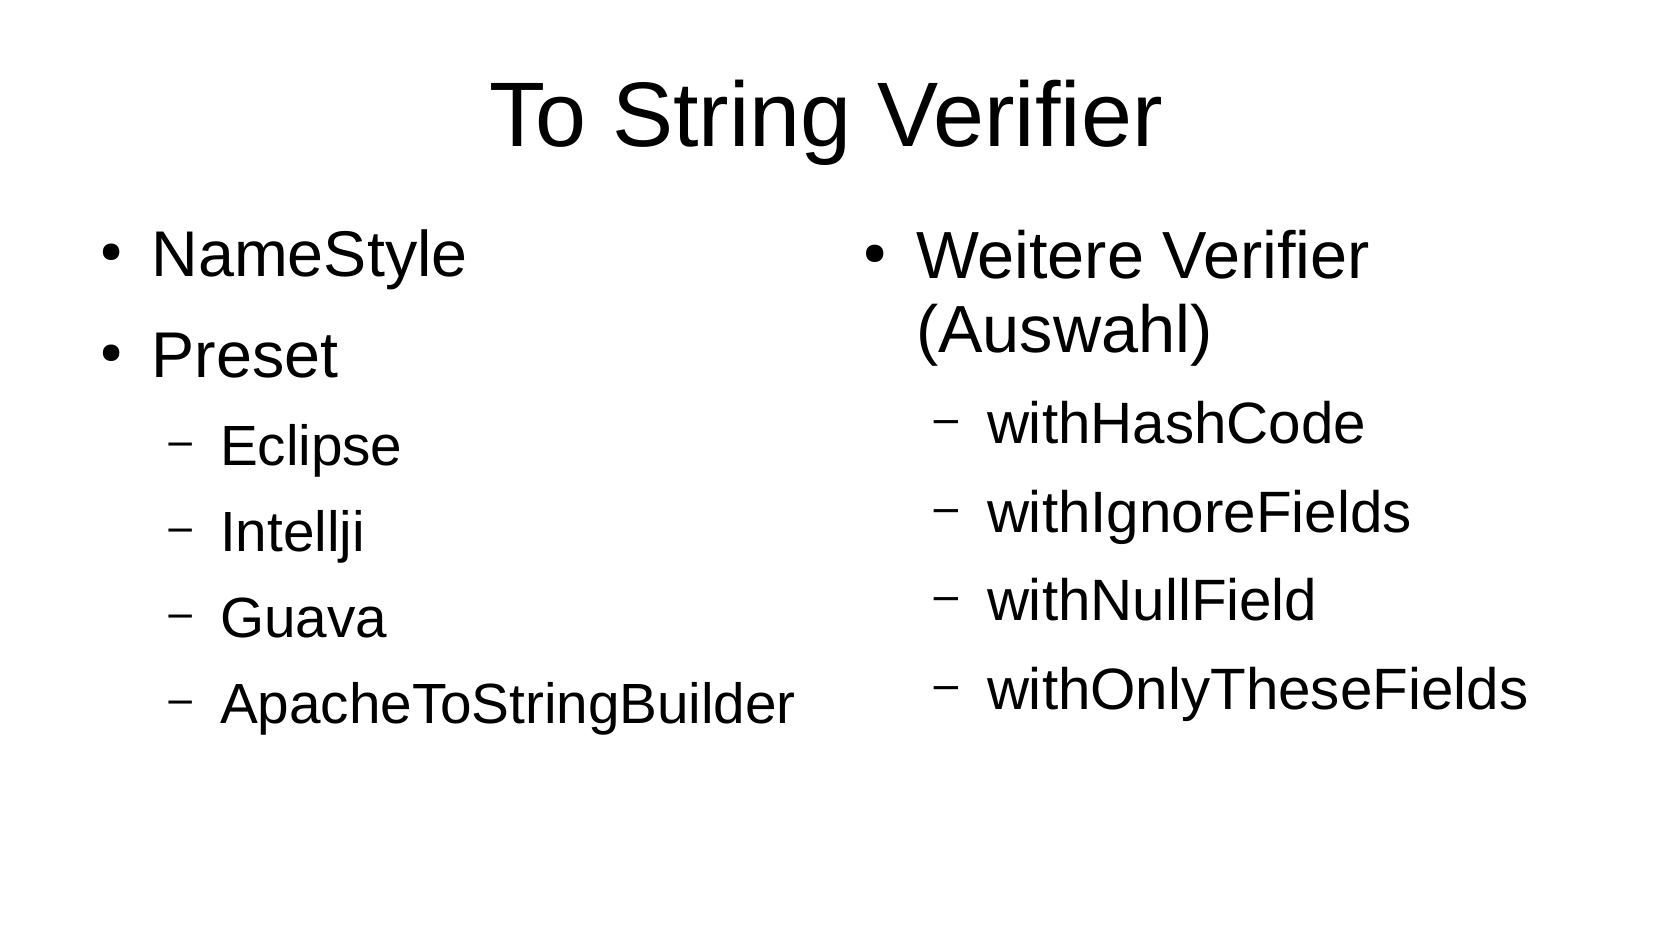

# To String Verifier
NameStyle
Preset
Eclipse
Intellji
Guava
ApacheToStringBuilder
Weitere Verifier (Auswahl)
withHashCode
withIgnoreFields
withNullField
withOnlyTheseFields